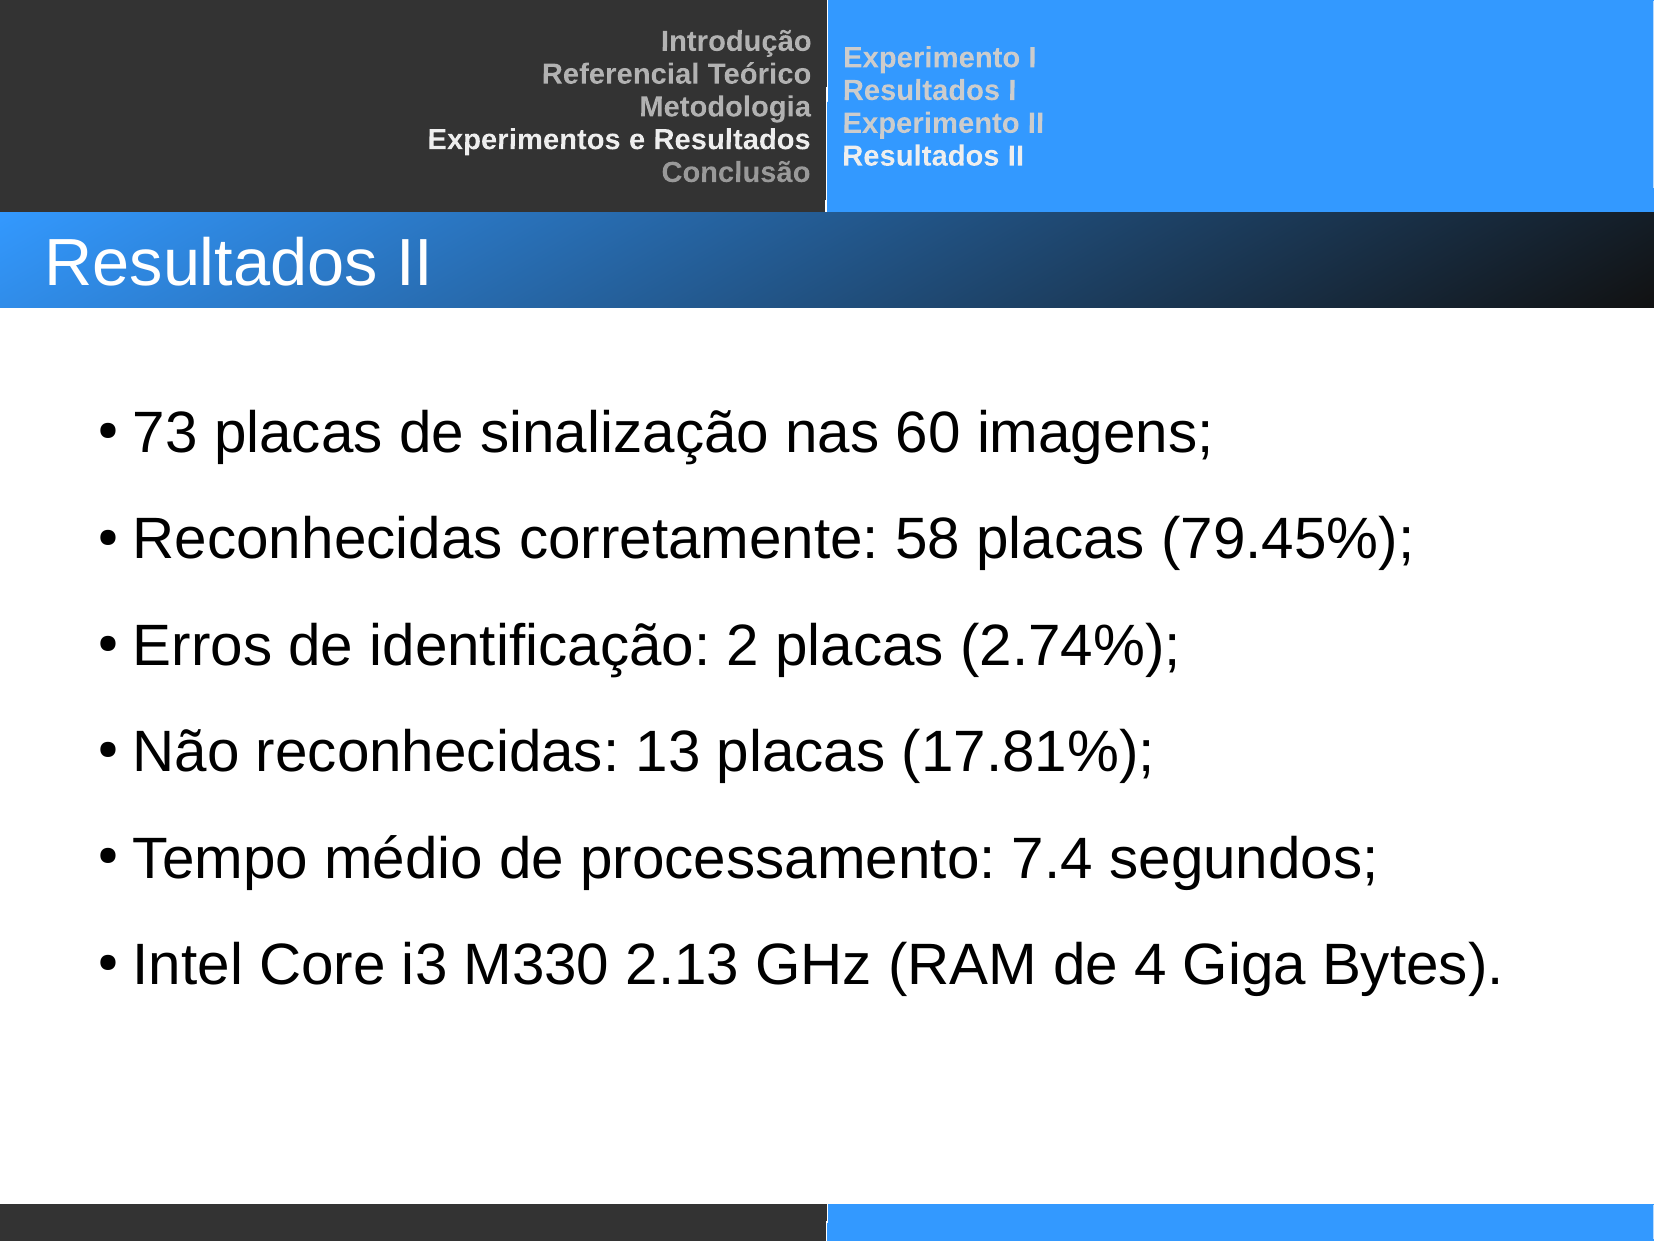

Introdução
Referencial Teórico
Metodologia
Experimentos e Resultados
Conclusão
Experimento I
Resultados I
Experimento II
Resultados II
Resultados II
73 placas de sinalização nas 60 imagens;
Reconhecidas corretamente: 58 placas (79.45%);
Erros de identificação: 2 placas (2.74%);
Não reconhecidas: 13 placas (17.81%);
Tempo médio de processamento: 7.4 segundos;
Intel Core i3 M330 2.13 GHz (RAM de 4 Giga Bytes).